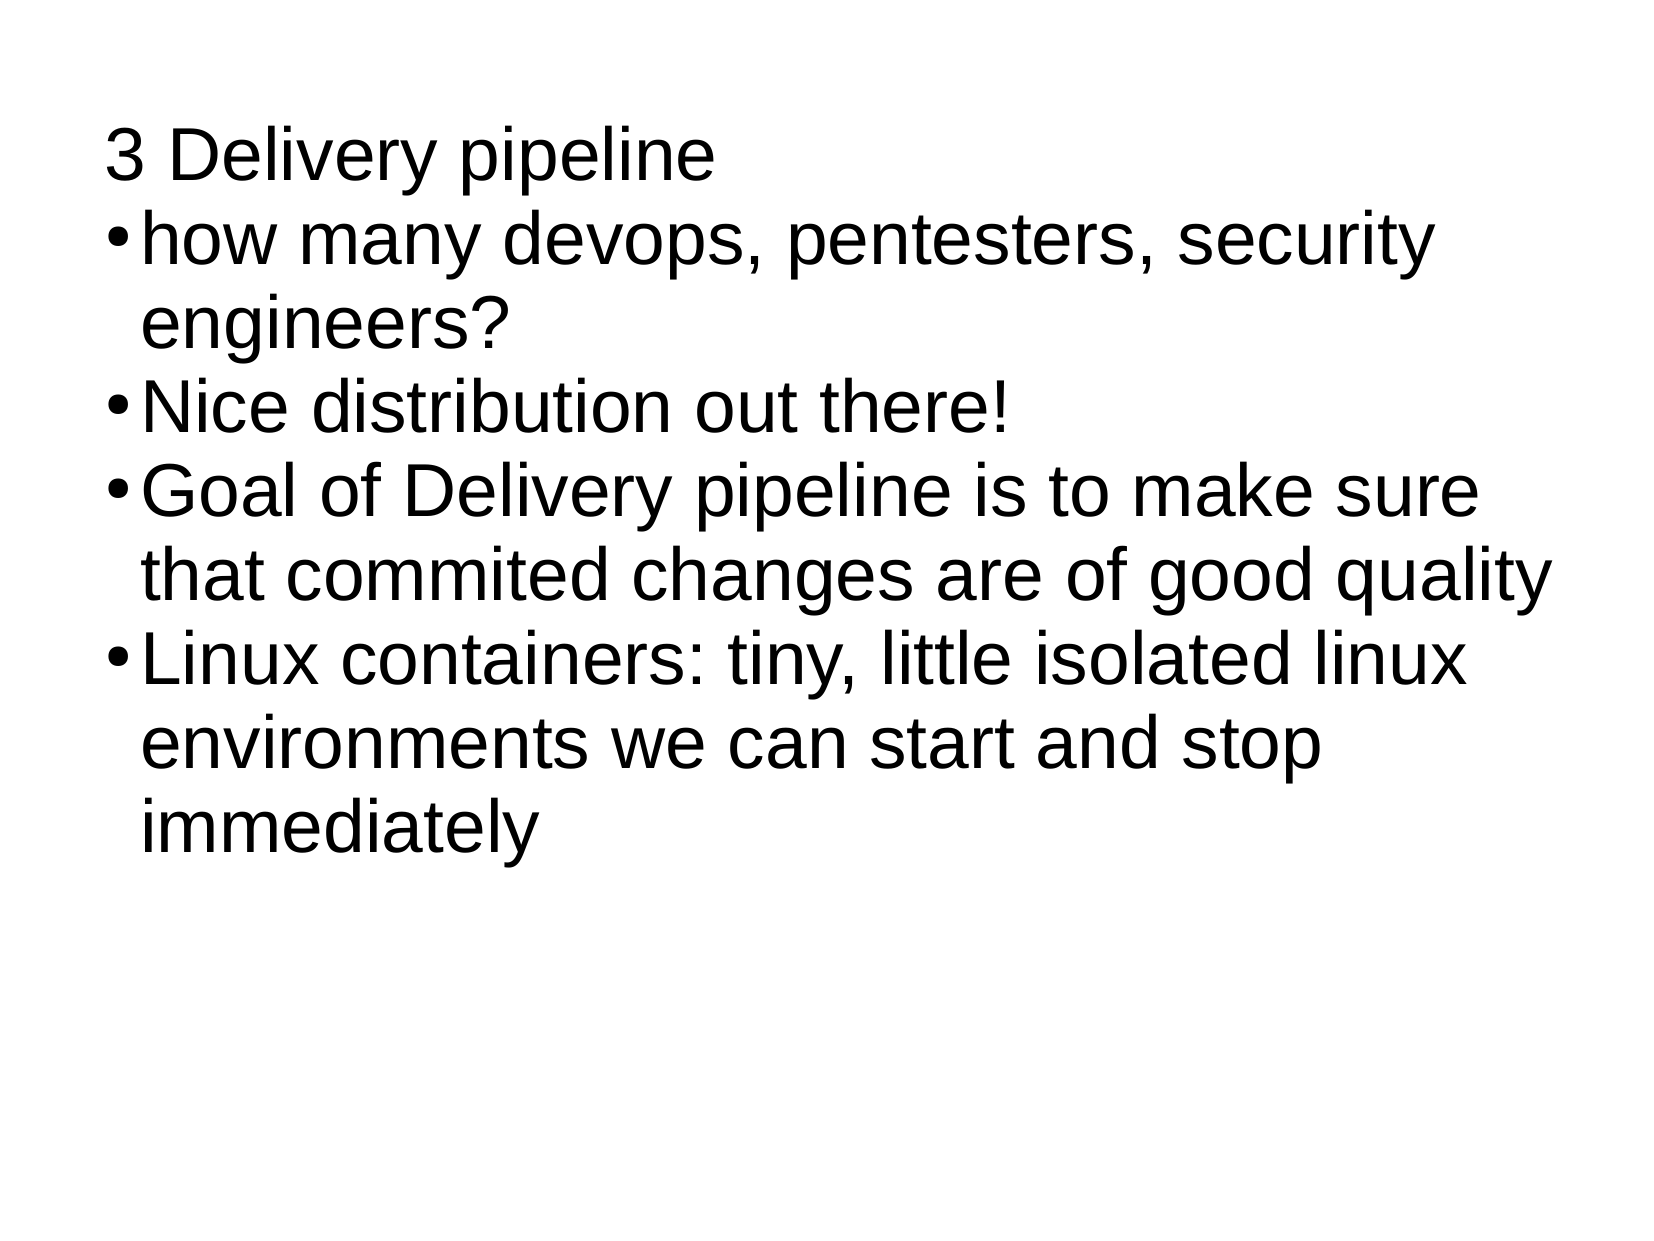

3 Delivery pipeline
how many devops, pentesters, security
engineers?
Nice distribution out there!
Goal of Delivery pipeline is to make sure
that commited changes are of good quality
Linux containers: tiny, little isolated linux
environments we can start and stop
immediately